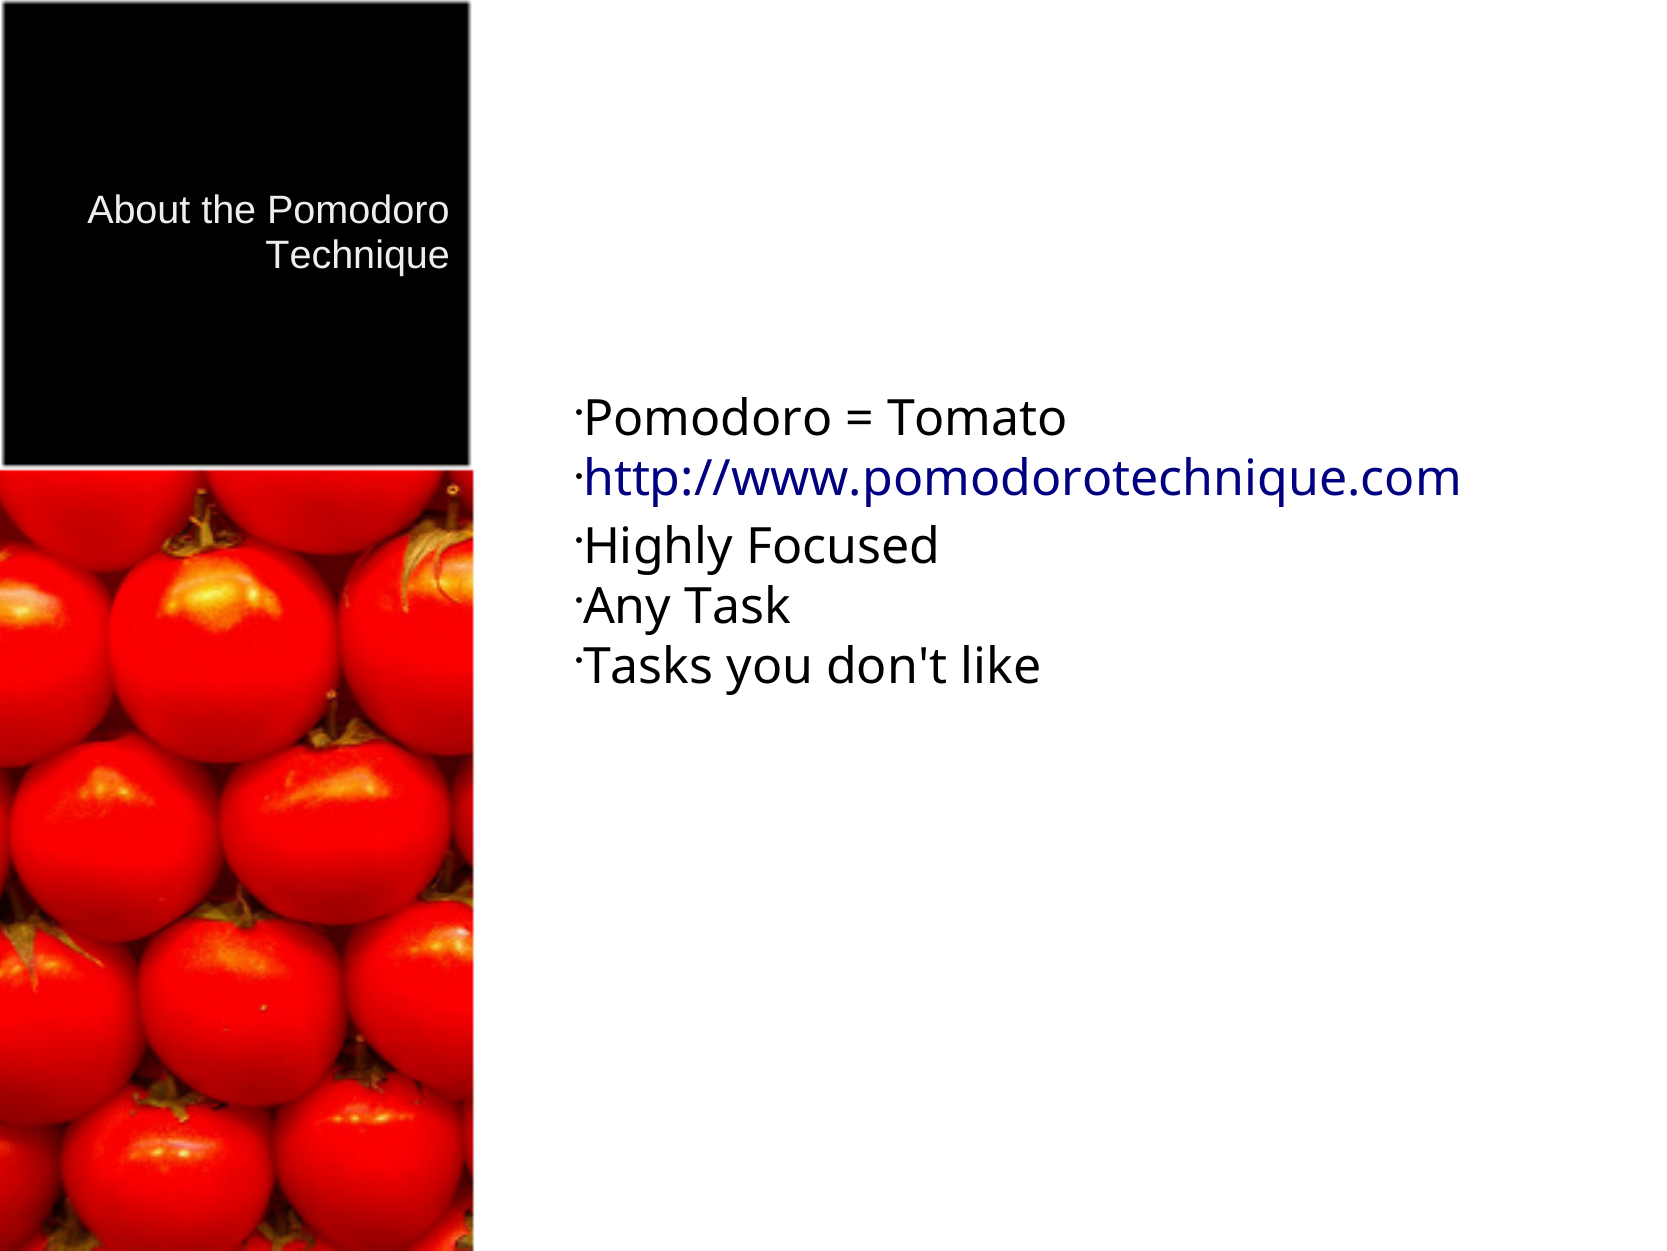

About the Pomodoro
Technique
Pomodoro = Tomato
http://www.pomodorotechnique.com
Highly Focused
Any Task
Tasks you don't like